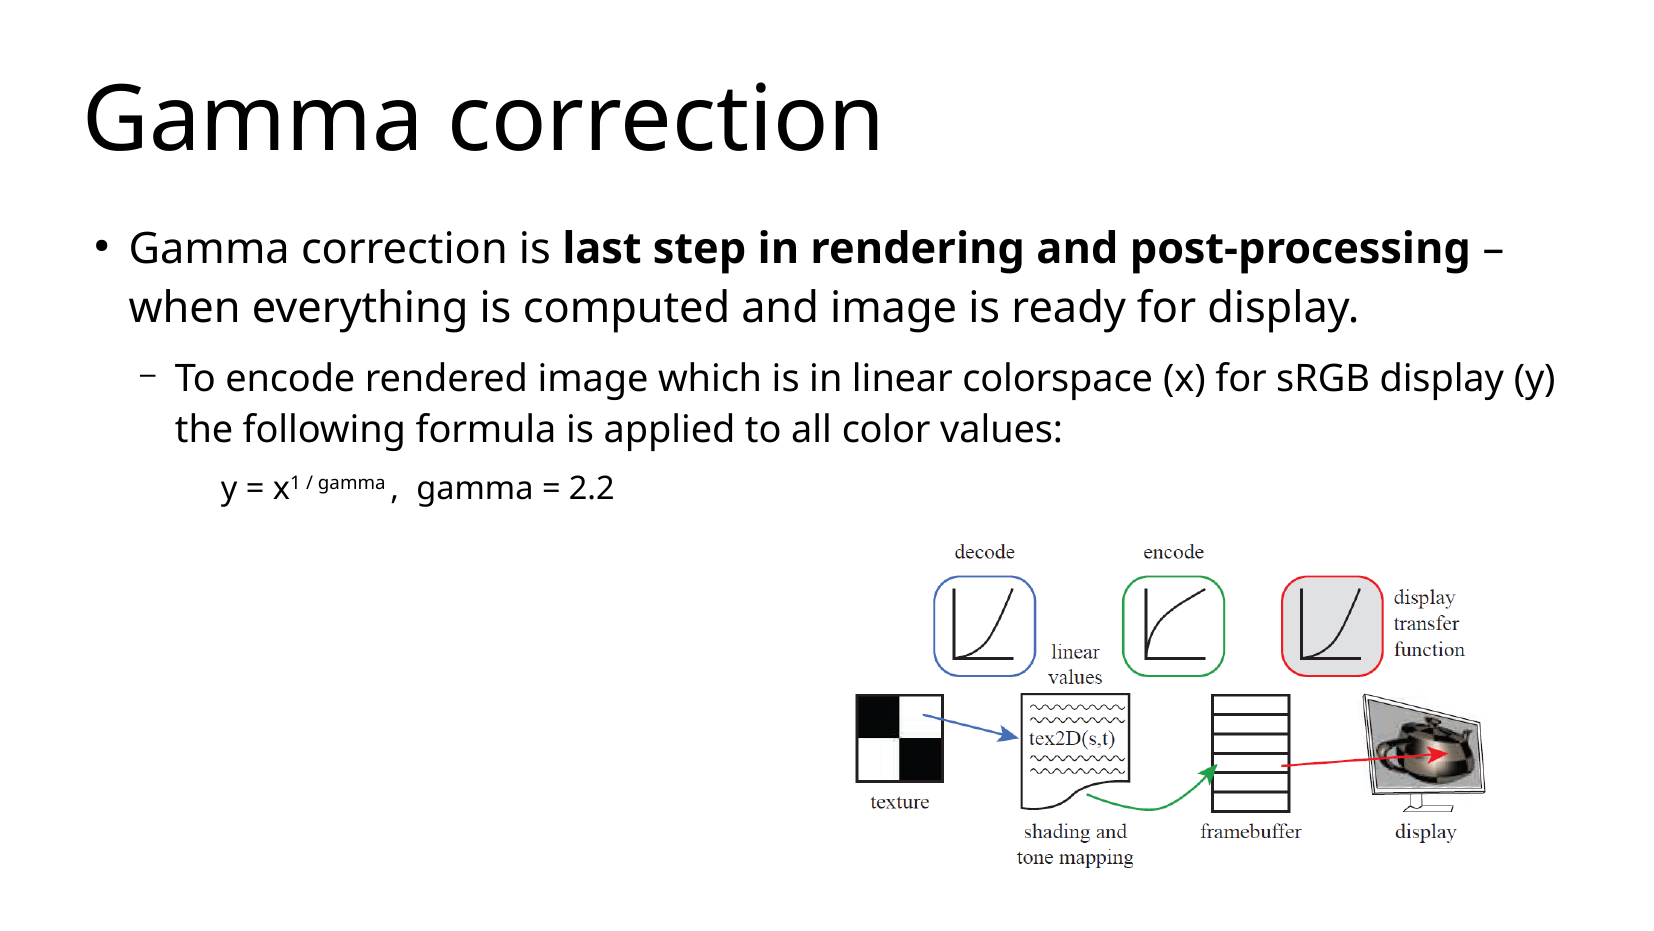

# Gamma correction
Gamma correction is last step in rendering and post-processing – when everything is computed and image is ready for display.
To encode rendered image which is in linear colorspace (x) for sRGB display (y) the following formula is applied to all color values:
y = x1 / gamma , gamma = 2.2
44